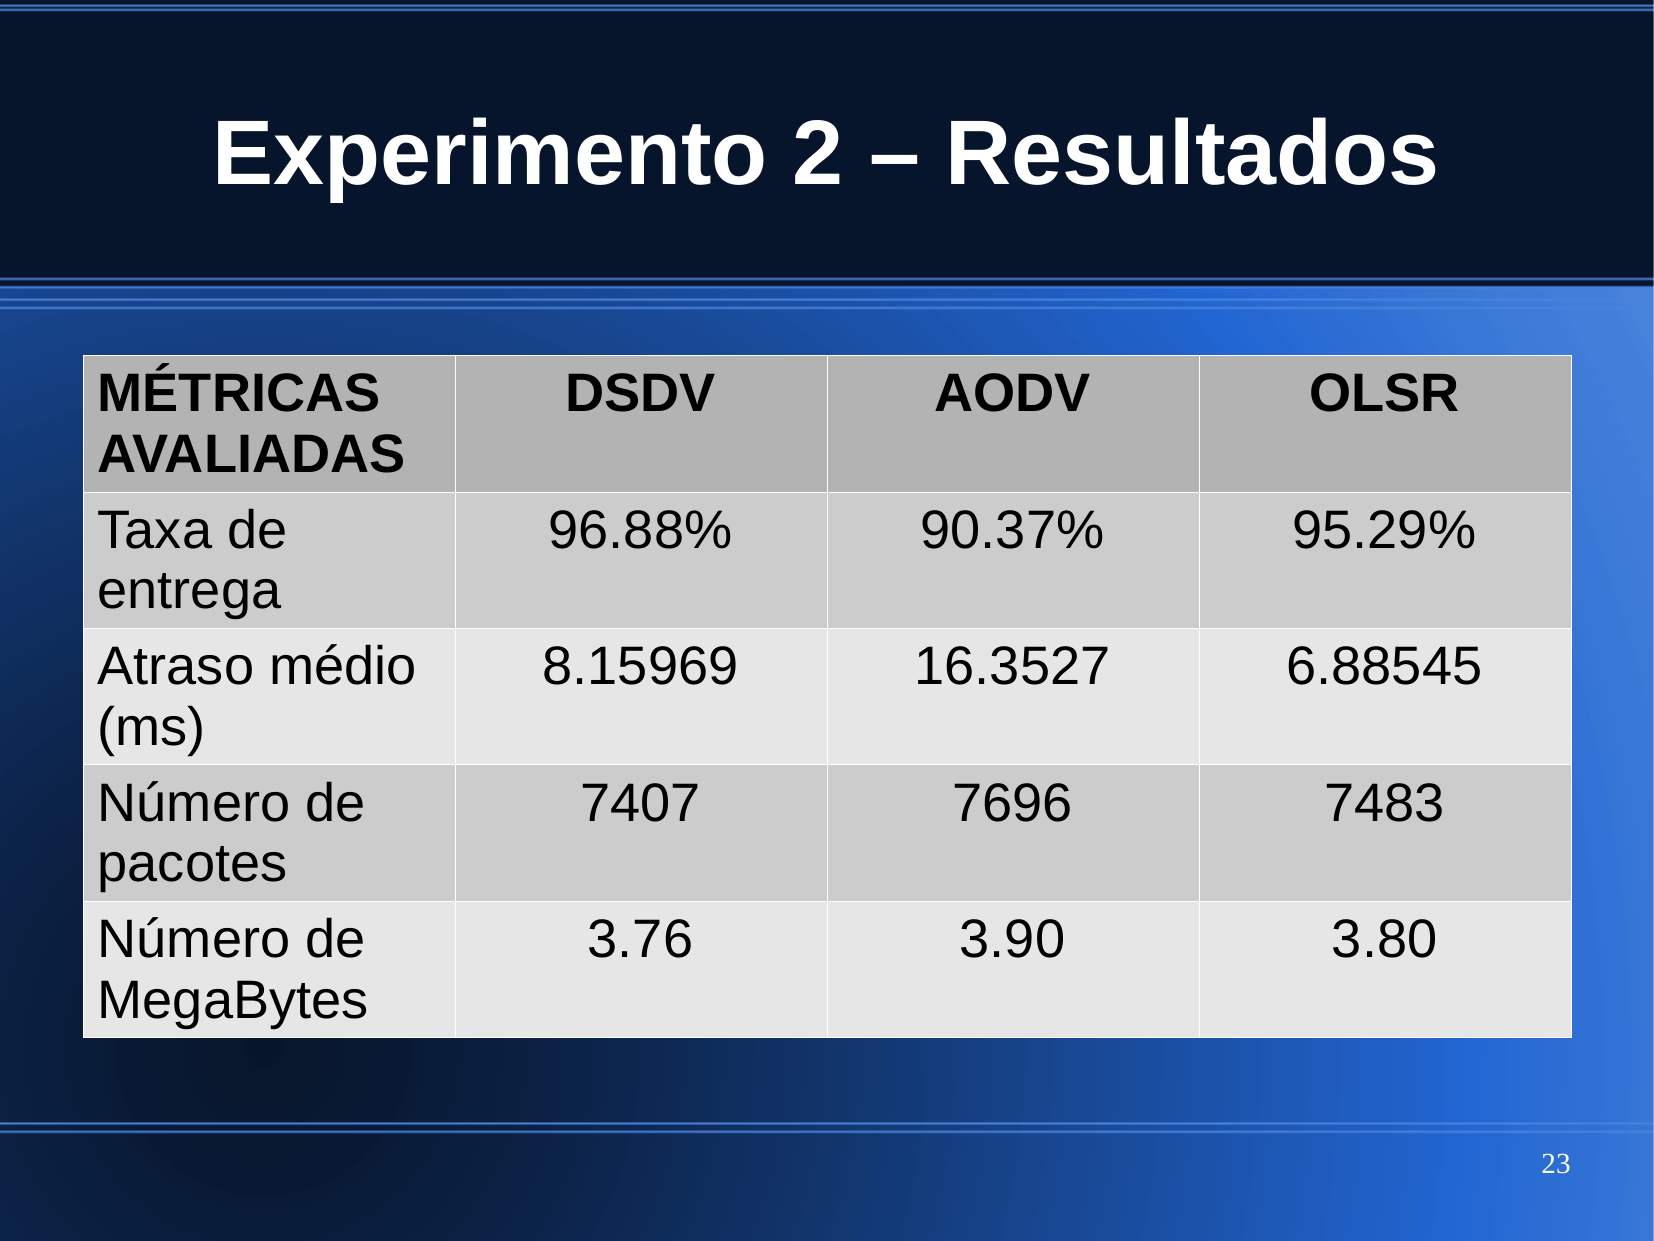

# Experimento 2 – Resultados
| MÉTRICAS AVALIADAS | DSDV | AODV | OLSR |
| --- | --- | --- | --- |
| Taxa de entrega | 96.88% | 90.37% | 95.29% |
| Atraso médio (ms) | 8.15969 | 16.3527 | 6.88545 |
| Número de pacotes | 7407 | 7696 | 7483 |
| Número de MegaBytes | 3.76 | 3.90 | 3.80 |
23